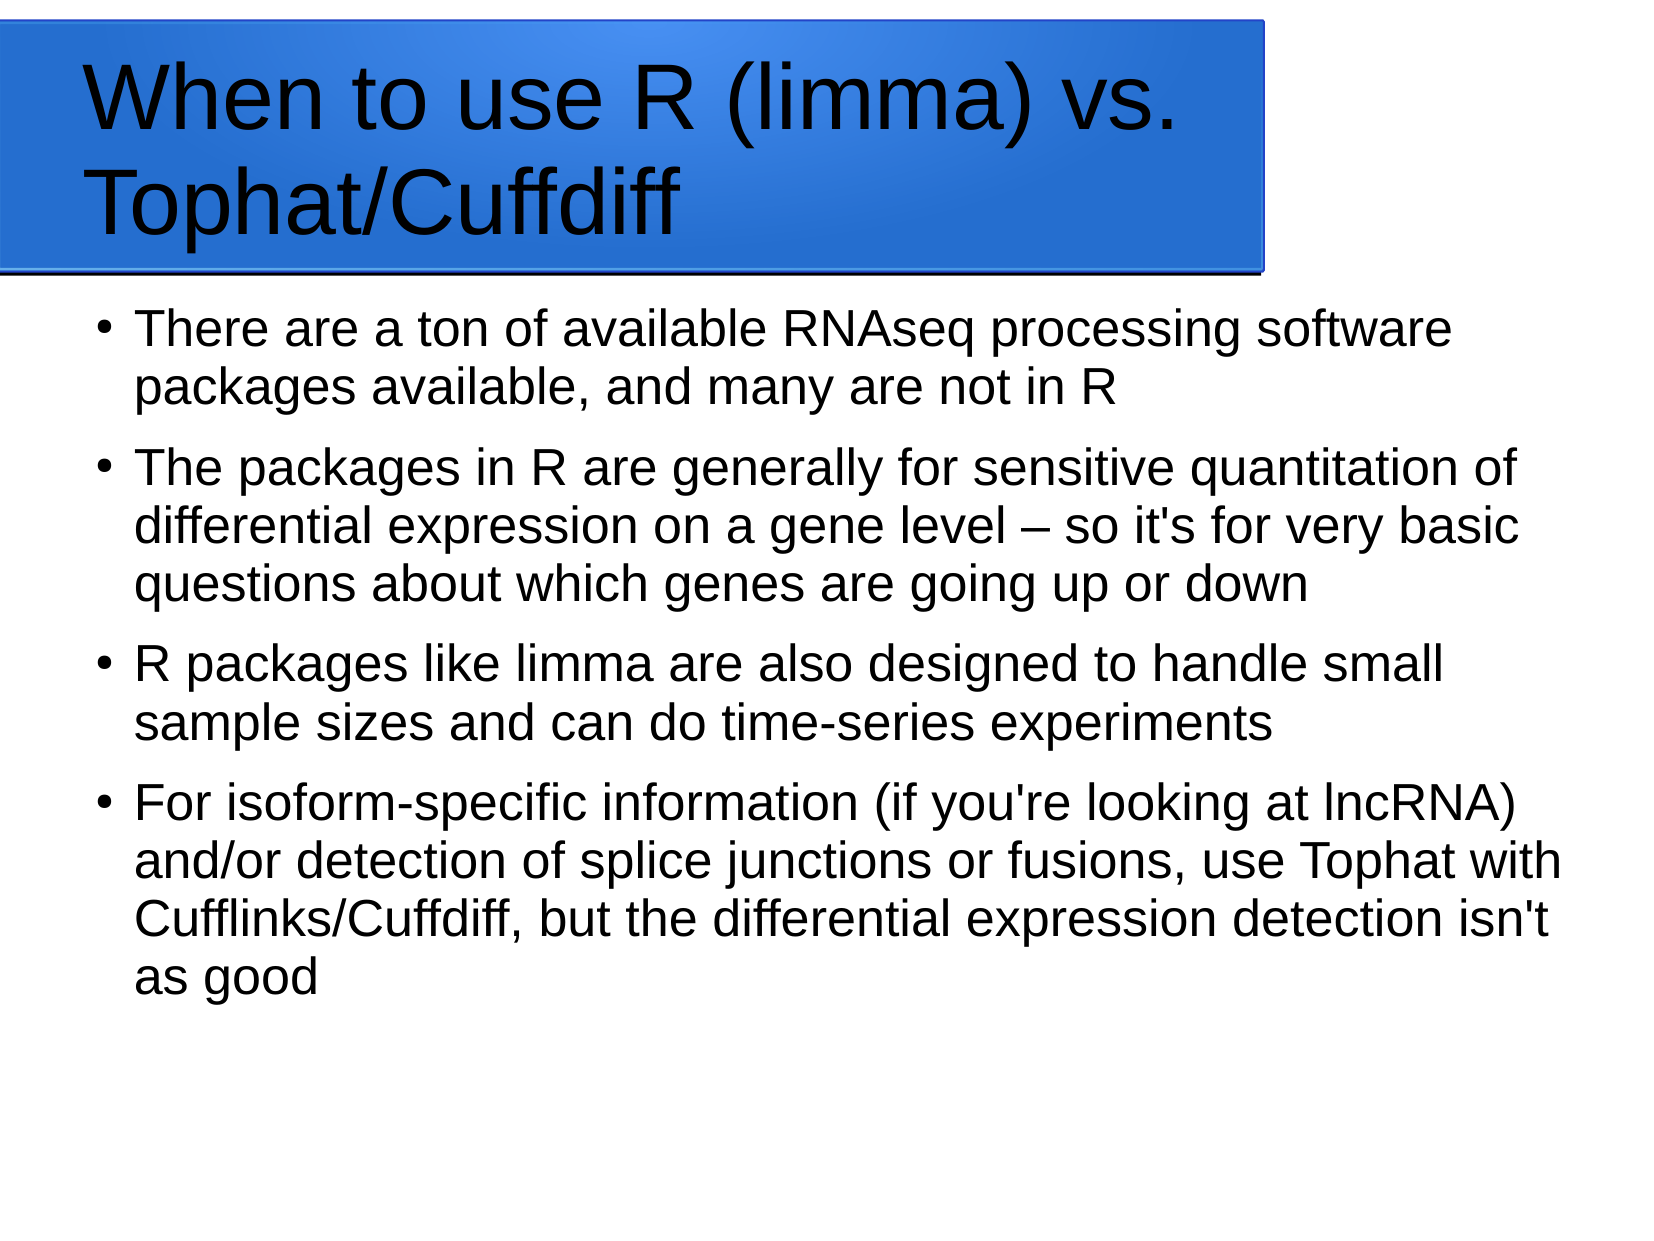

# When to use R (limma) vs. Tophat/Cuffdiff
There are a ton of available RNAseq processing software packages available, and many are not in R
The packages in R are generally for sensitive quantitation of differential expression on a gene level – so it's for very basic questions about which genes are going up or down
R packages like limma are also designed to handle small sample sizes and can do time-series experiments
For isoform-specific information (if you're looking at lncRNA) and/or detection of splice junctions or fusions, use Tophat with Cufflinks/Cuffdiff, but the differential expression detection isn't as good